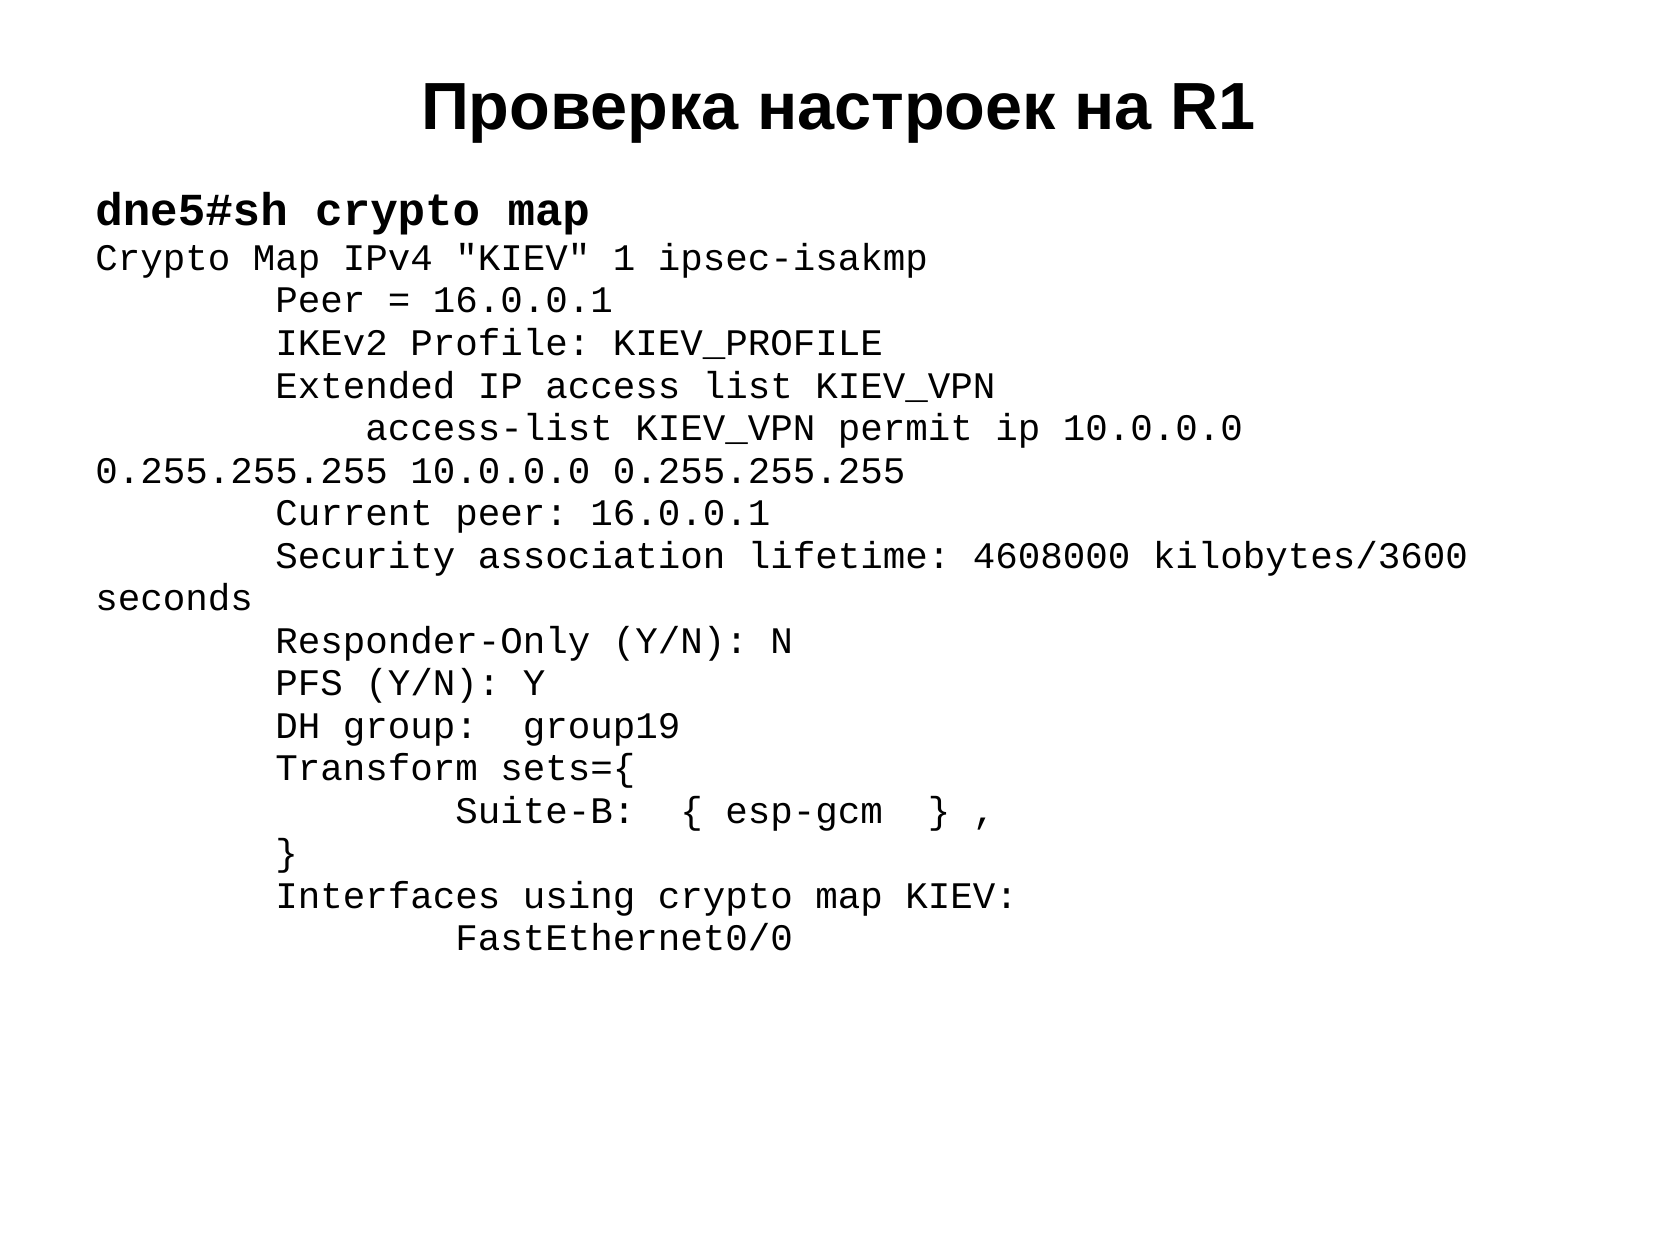

Проверка настроек на R1
# dne5#sh crypto map
Crypto Map IPv4 "KIEV" 1 ipsec-isakmp
 Peer = 16.0.0.1
 IKEv2 Profile: KIEV_PROFILE
 Extended IP access list KIEV_VPN
 access-list KIEV_VPN permit ip 10.0.0.0 0.255.255.255 10.0.0.0 0.255.255.255
 Current peer: 16.0.0.1
 Security association lifetime: 4608000 kilobytes/3600 seconds
 Responder-Only (Y/N): N
 PFS (Y/N): Y
 DH group: group19
 Transform sets={
 Suite-B: { esp-gcm } ,
 }
 Interfaces using crypto map KIEV:
 FastEthernet0/0